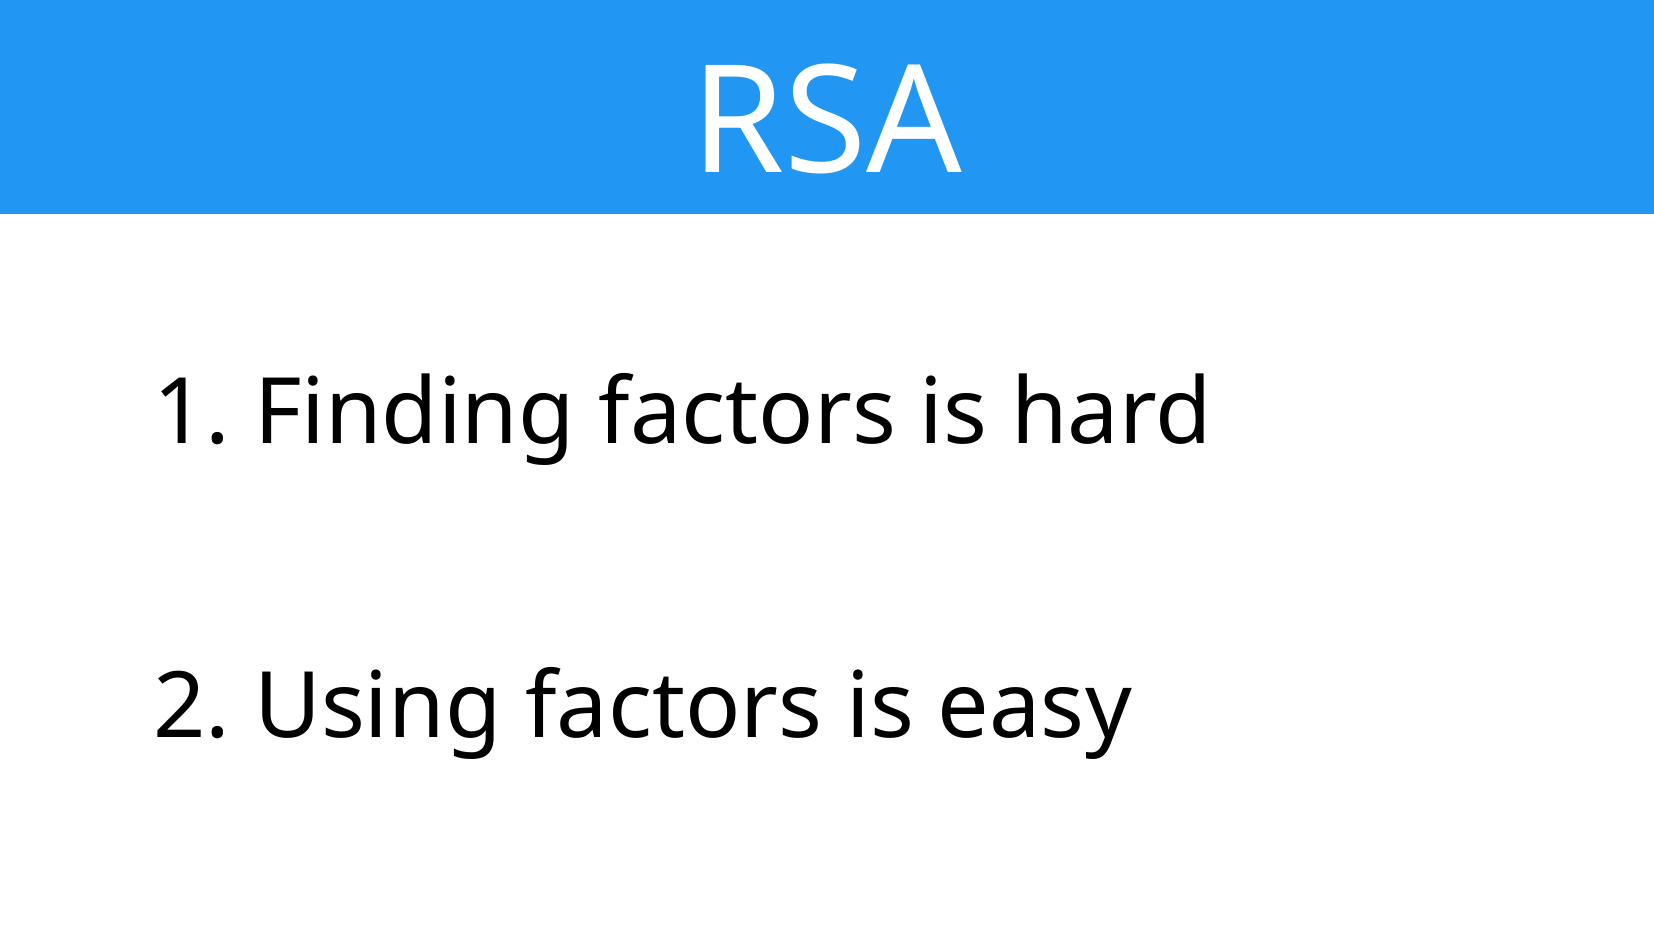

# RSA
1. Finding factors is hard
2. Using factors is easy